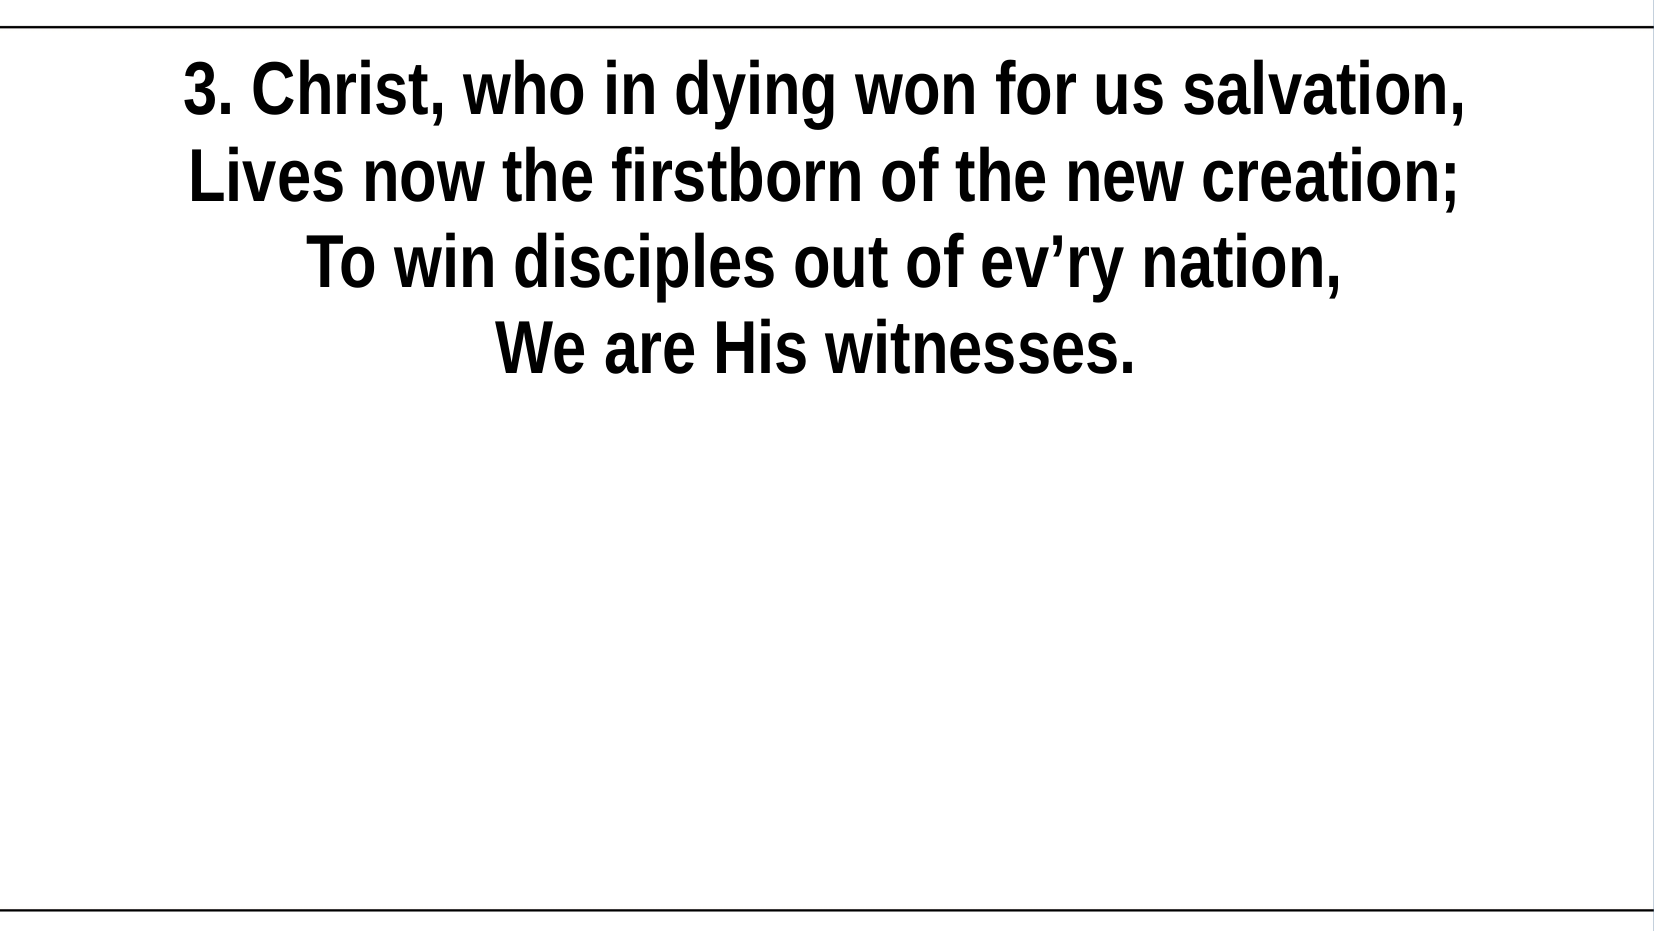

3. Christ, who in dying won for us salvation,
Lives now the firstborn of the new creation;
To win disciples out of ev’ry nation,
We are His witnesses.